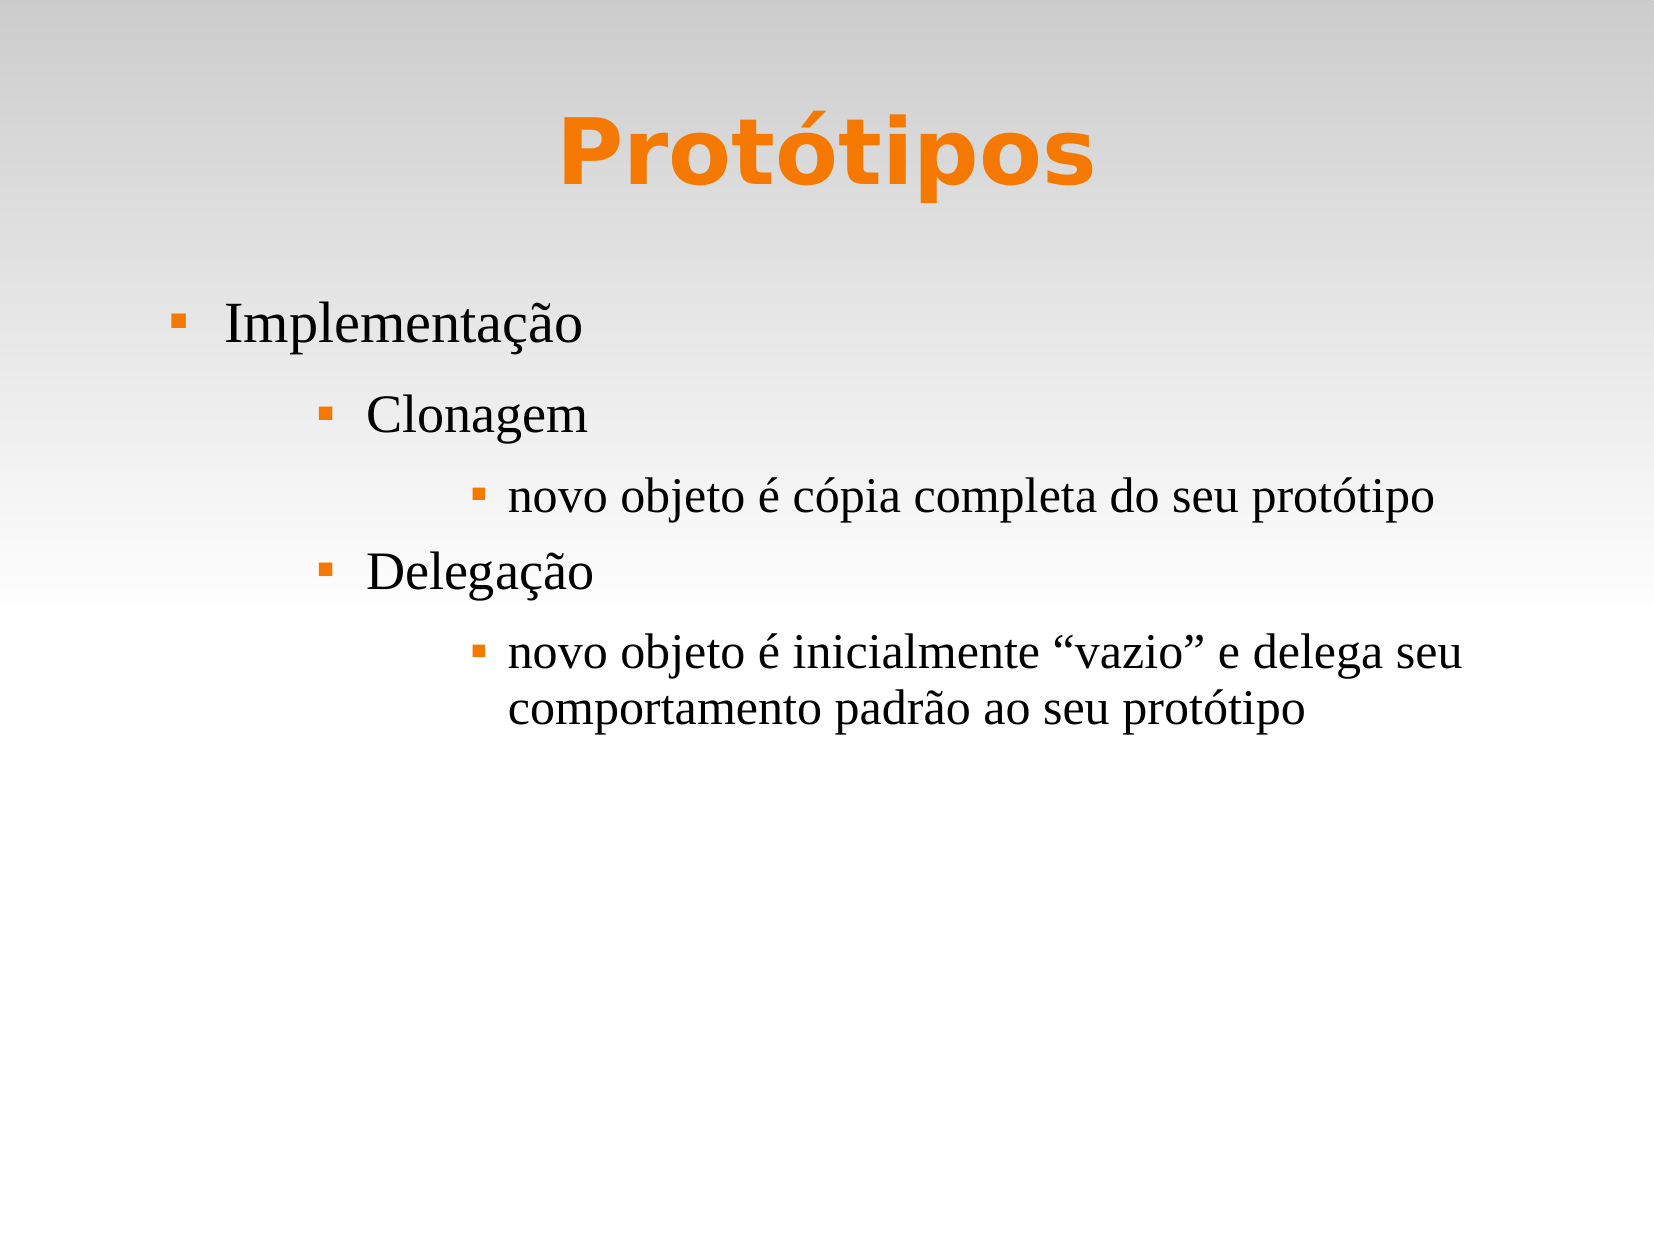

# Protótipos
Implementação
Clonagem
novo objeto é cópia completa do seu protótipo
Delegação
novo objeto é inicialmente “vazio” e delega seu comportamento padrão ao seu protótipo